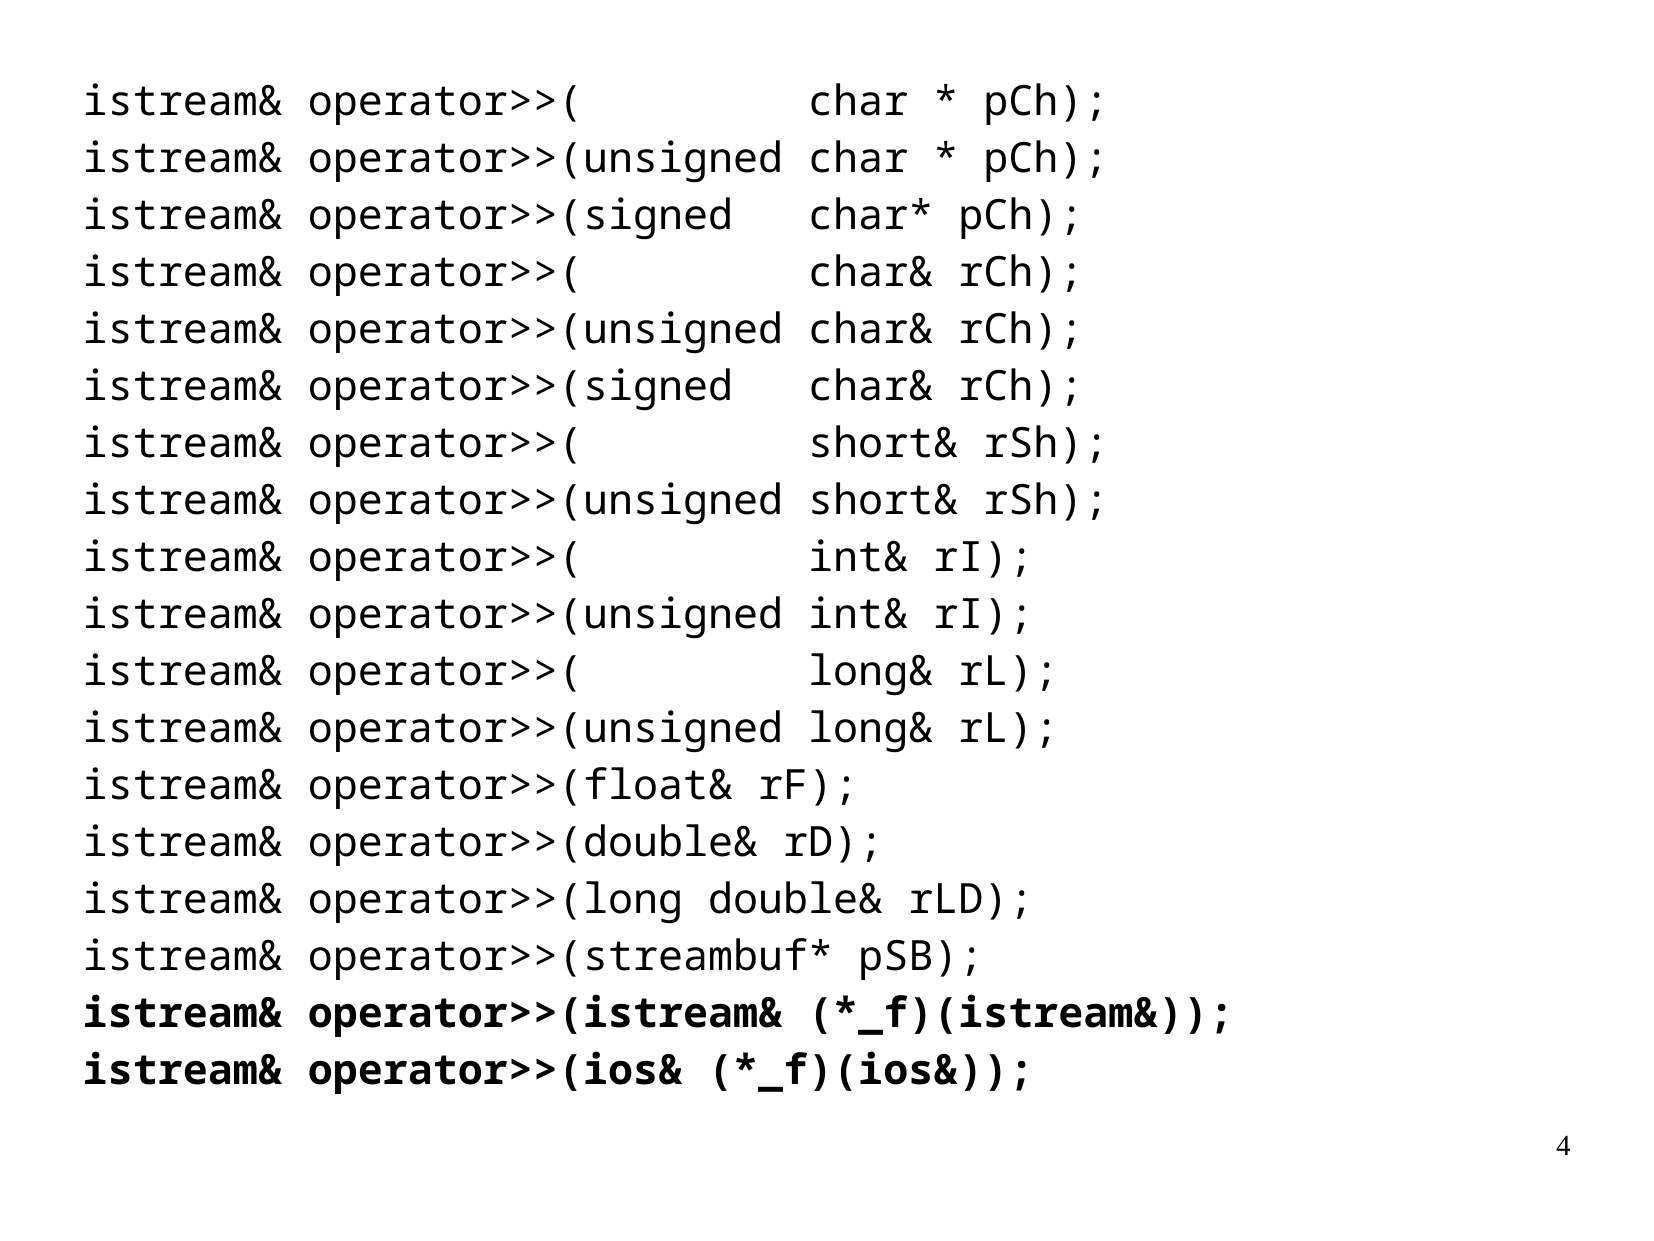

# istream& operator>>( char * pCh);
istream& operator>>(unsigned char * pCh);
istream& operator>>(signed char* pCh);
istream& operator>>( char& rCh);
istream& operator>>(unsigned char& rCh);
istream& operator>>(signed char& rCh);
istream& operator>>( short& rSh);
istream& operator>>(unsigned short& rSh);
istream& operator>>( int& rI);
istream& operator>>(unsigned int& rI);
istream& operator>>( long& rL);
istream& operator>>(unsigned long& rL);
istream& operator>>(float& rF);
istream& operator>>(double& rD);
istream& operator>>(long double& rLD);
istream& operator>>(streambuf* pSB);
istream& operator>>(istream& (*_f)(istream&));
istream& operator>>(ios& (*_f)(ios&));
4